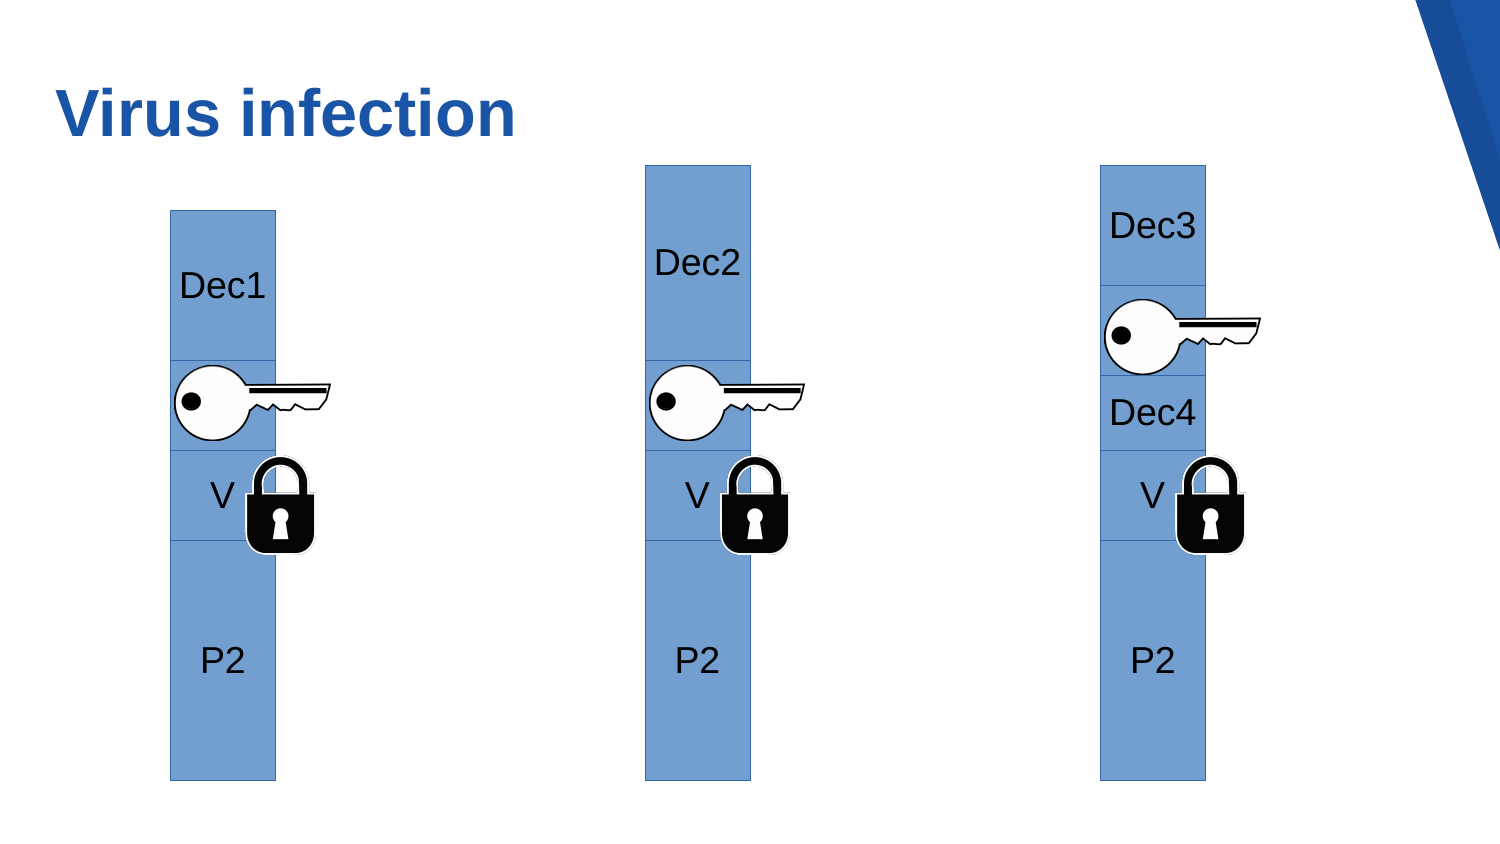

# Virus infection
Dec2
Dec3
Dec1
Dec4
V
V
V
P2
P2
P2